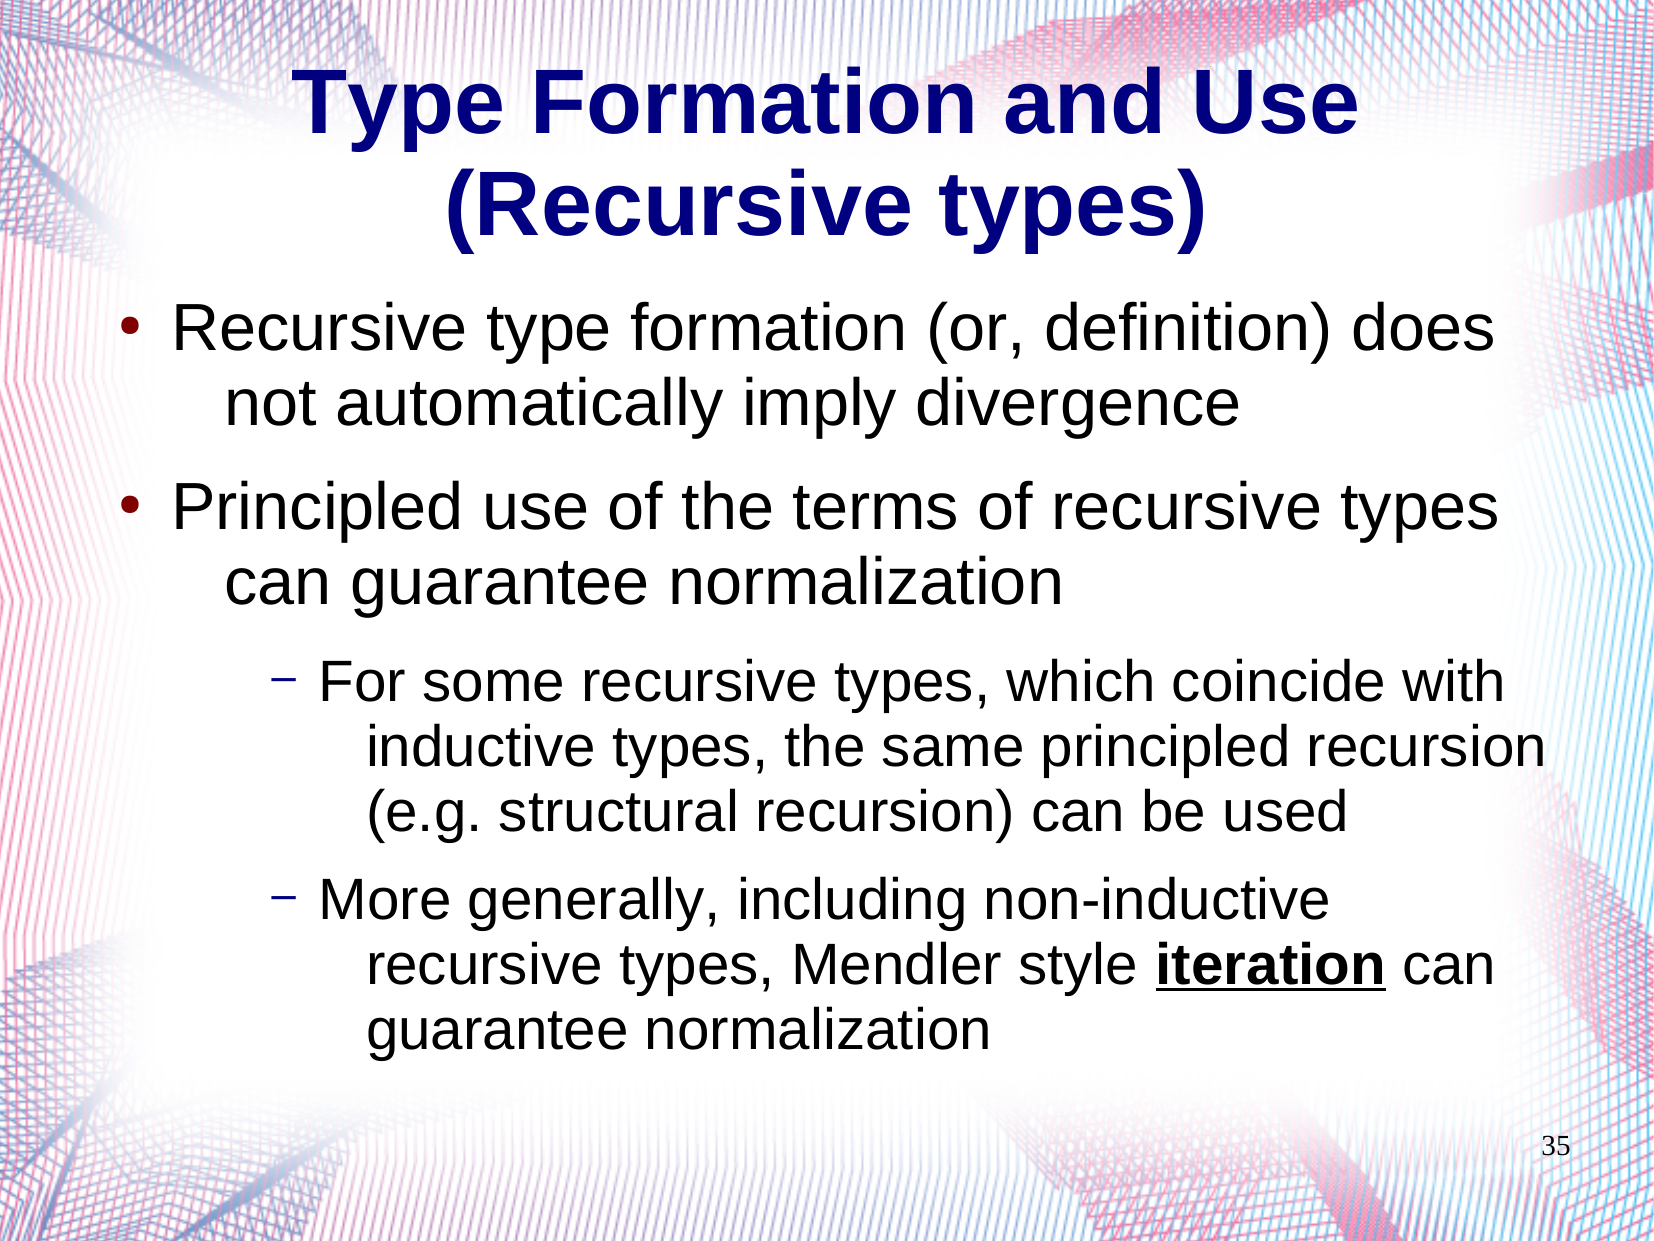

# Type Formation and Use (Recursive types)
Recursive type formation (or, definition) does not automatically imply divergence
Principled use of the terms of recursive types can guarantee normalization
For some recursive types, which coincide with inductive types, the same principled recursion (e.g. structural recursion) can be used
More generally, including non-inductive recursive types, Mendler style iteration can guarantee normalization
35